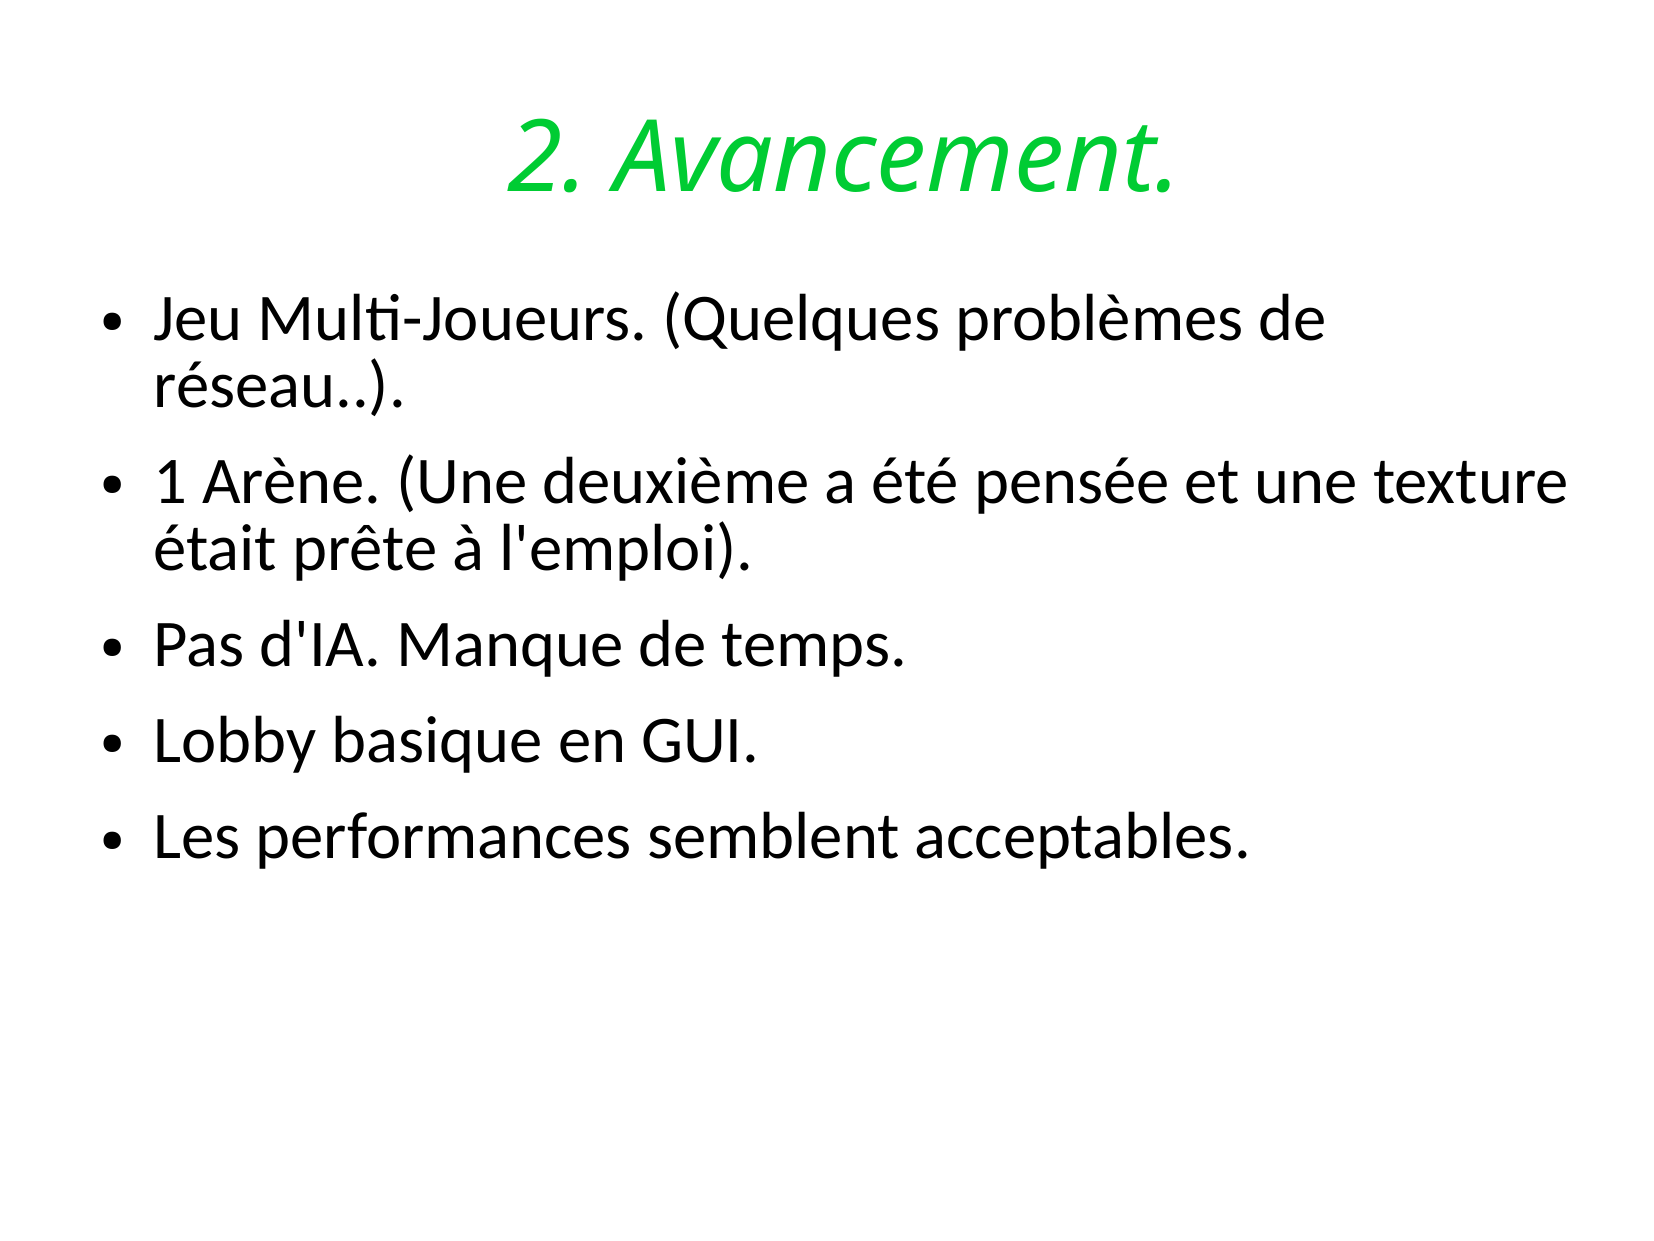

# 2. Avancement.
Jeu Multi-Joueurs. (Quelques problèmes de réseau..).
1 Arène. (Une deuxième a été pensée et une texture était prête à l'emploi).
Pas d'IA. Manque de temps.
Lobby basique en GUI.
Les performances semblent acceptables.